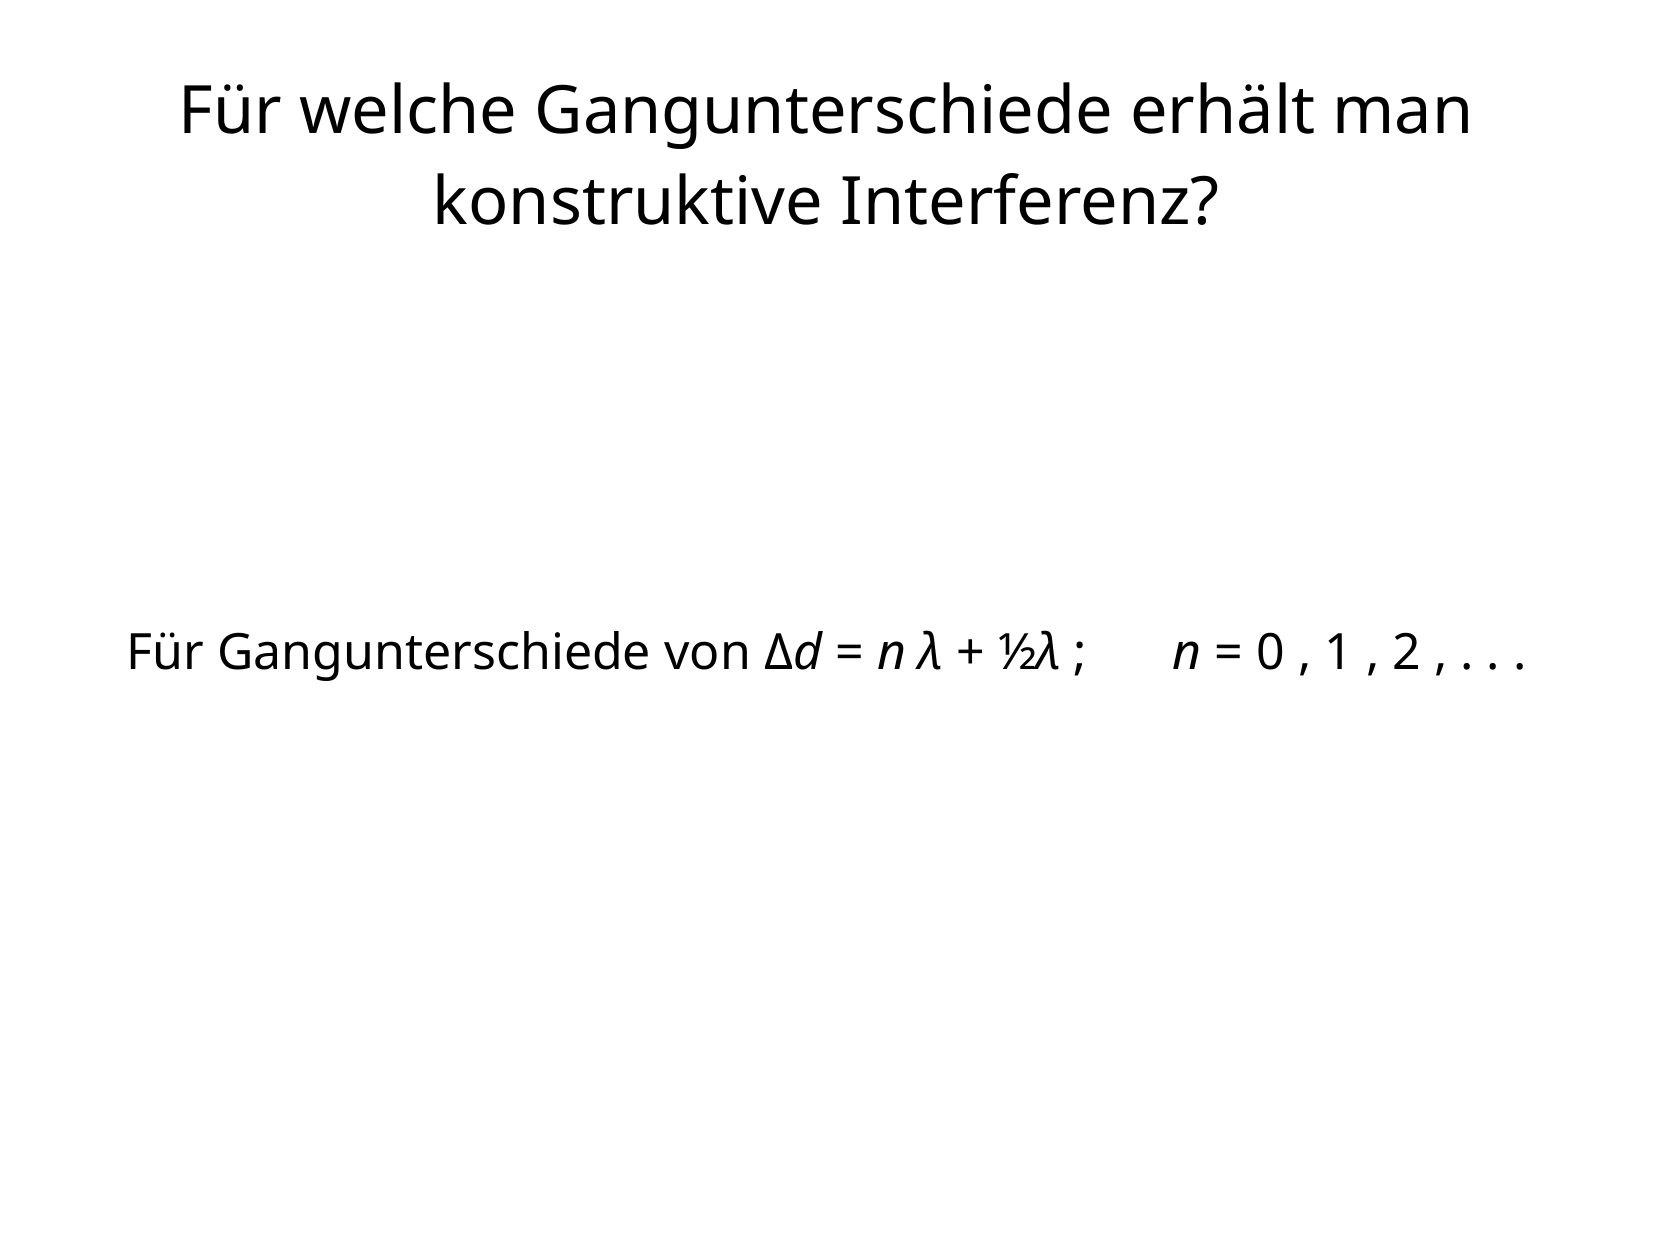

# Für welche Gangunterschiede erhält man konstruktive Interferenz?
Für Gangunterschiede von Δd = n λ + ½λ ; 	 n = 0 , 1 , 2 , . . .